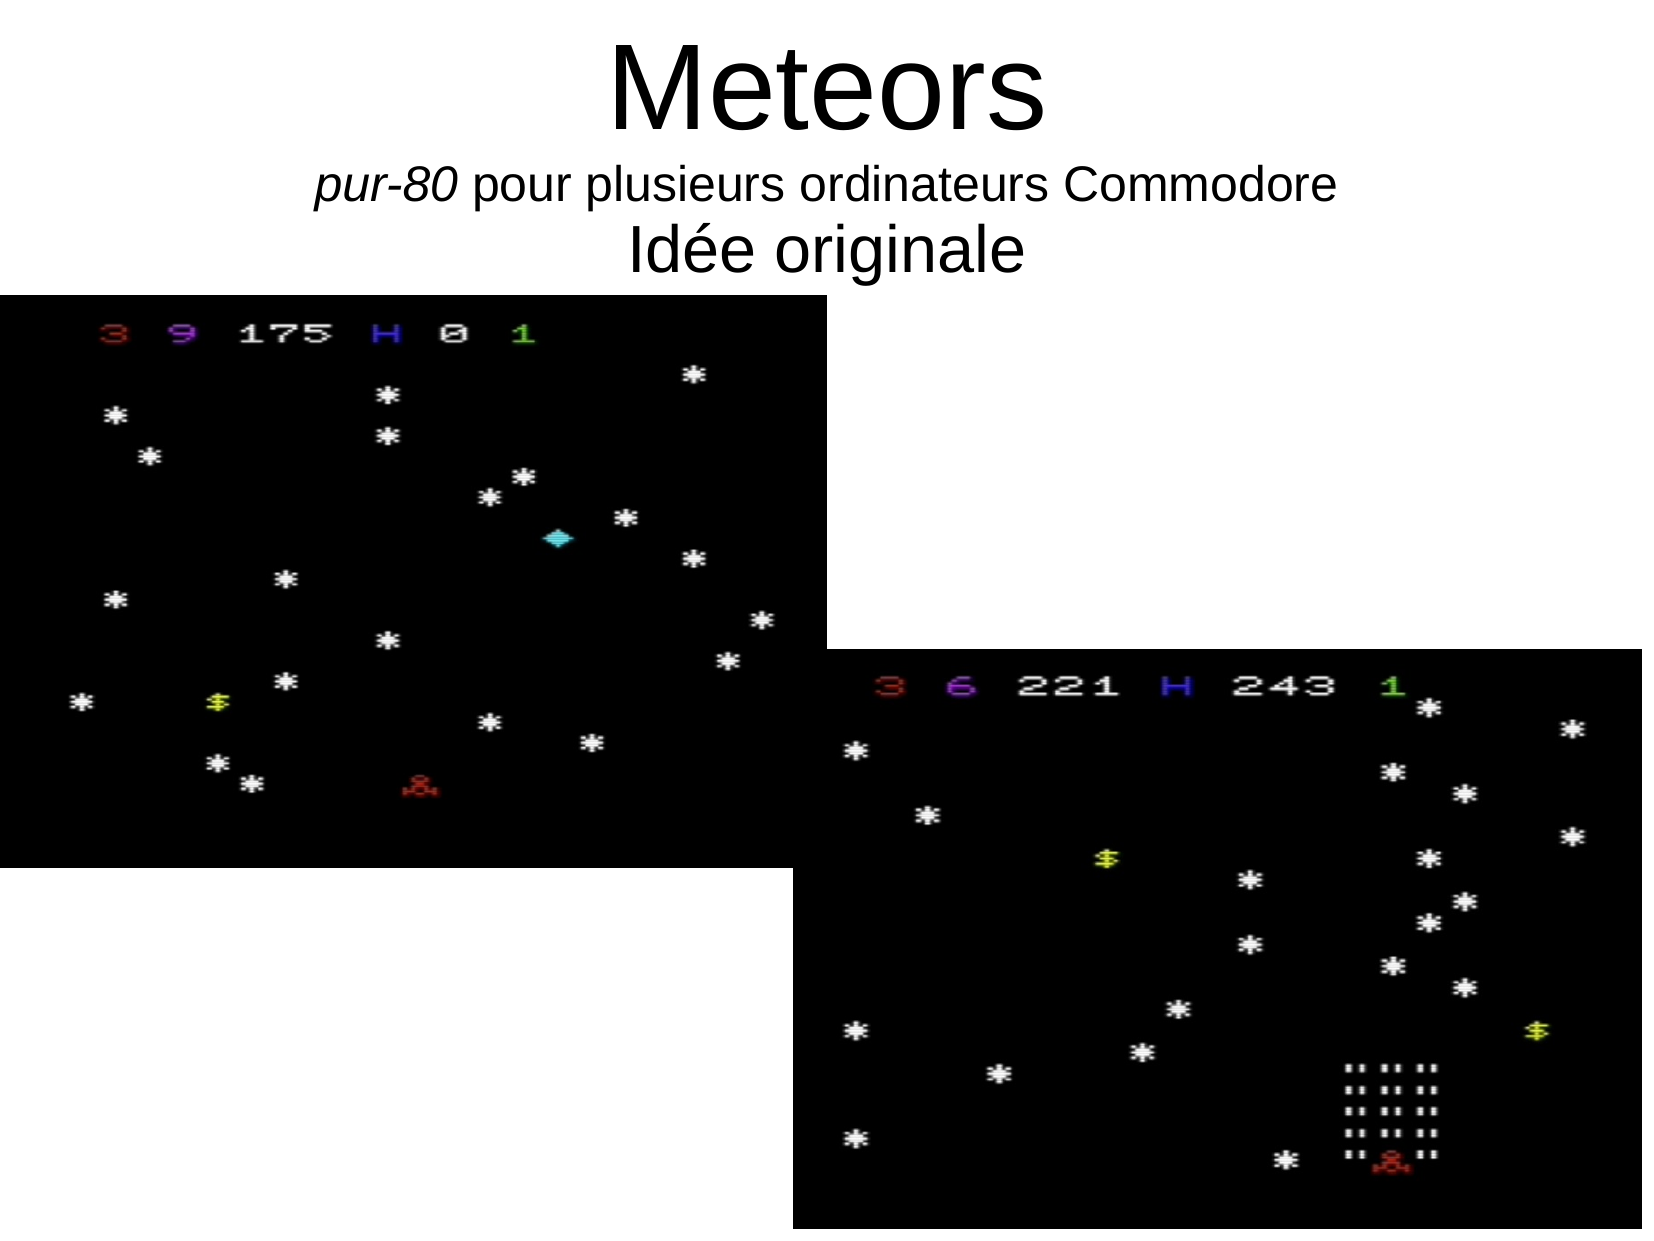

# Meteors pur-80 pour plusieurs ordinateurs Commodore Idée originale